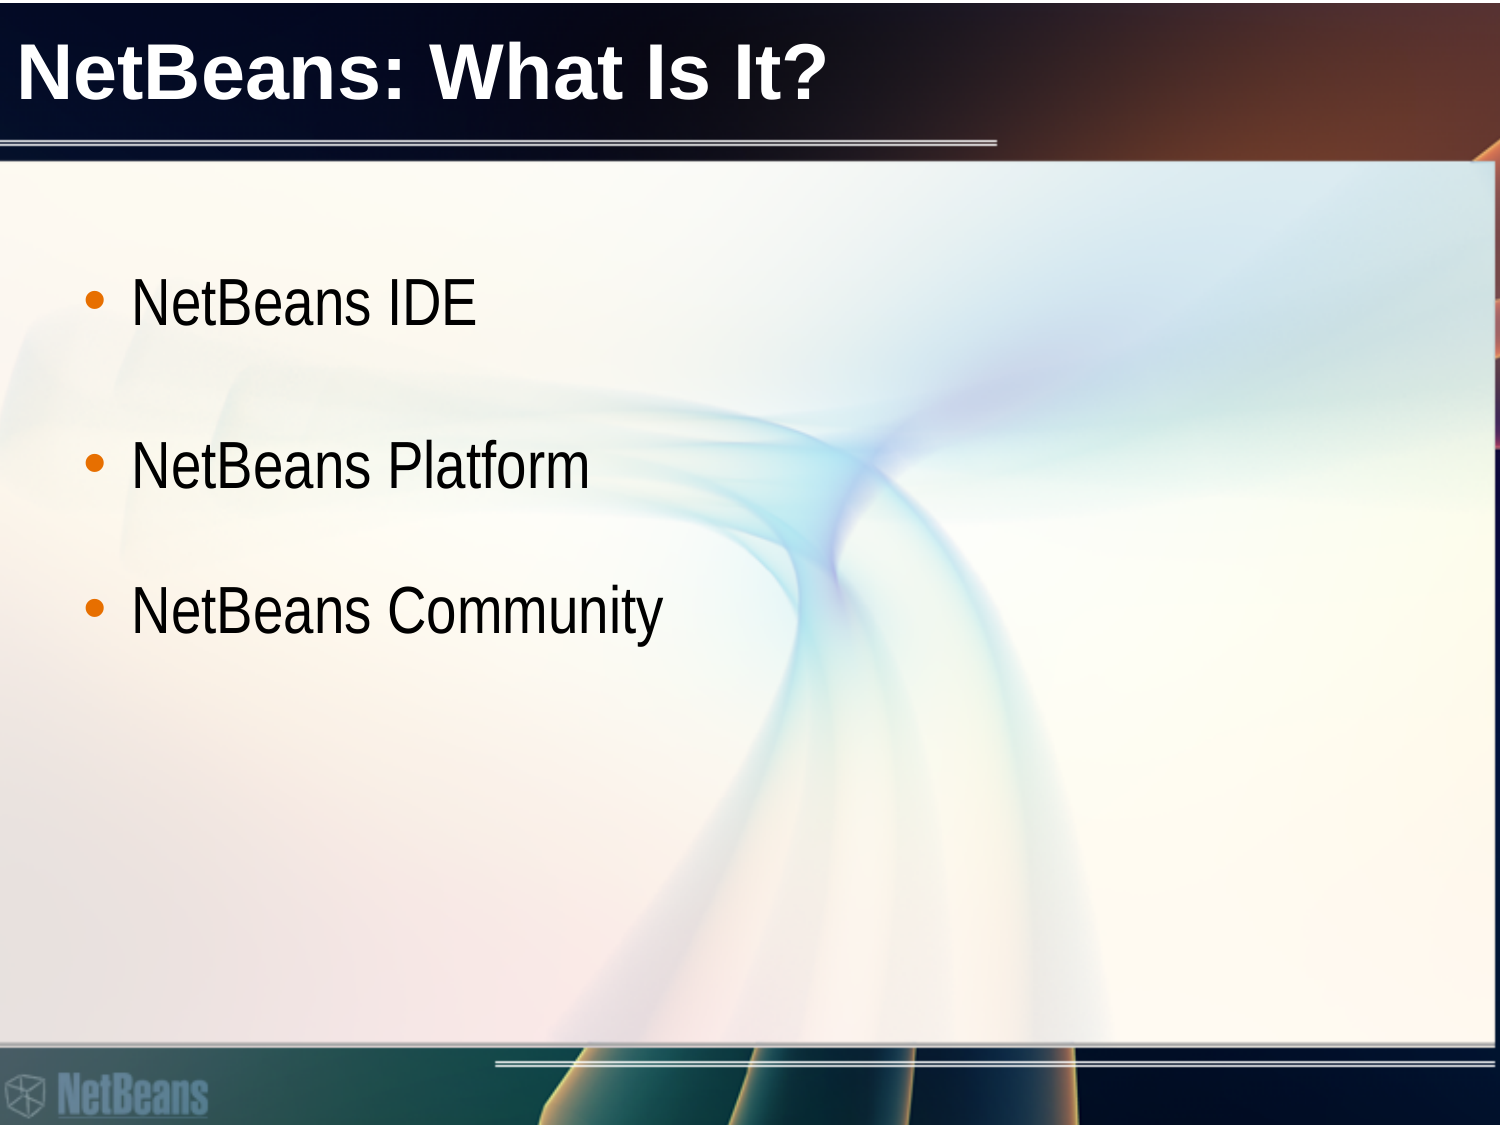

# NetBeans: What Is It?
NetBeans IDE
NetBeans Platform
NetBeans Community